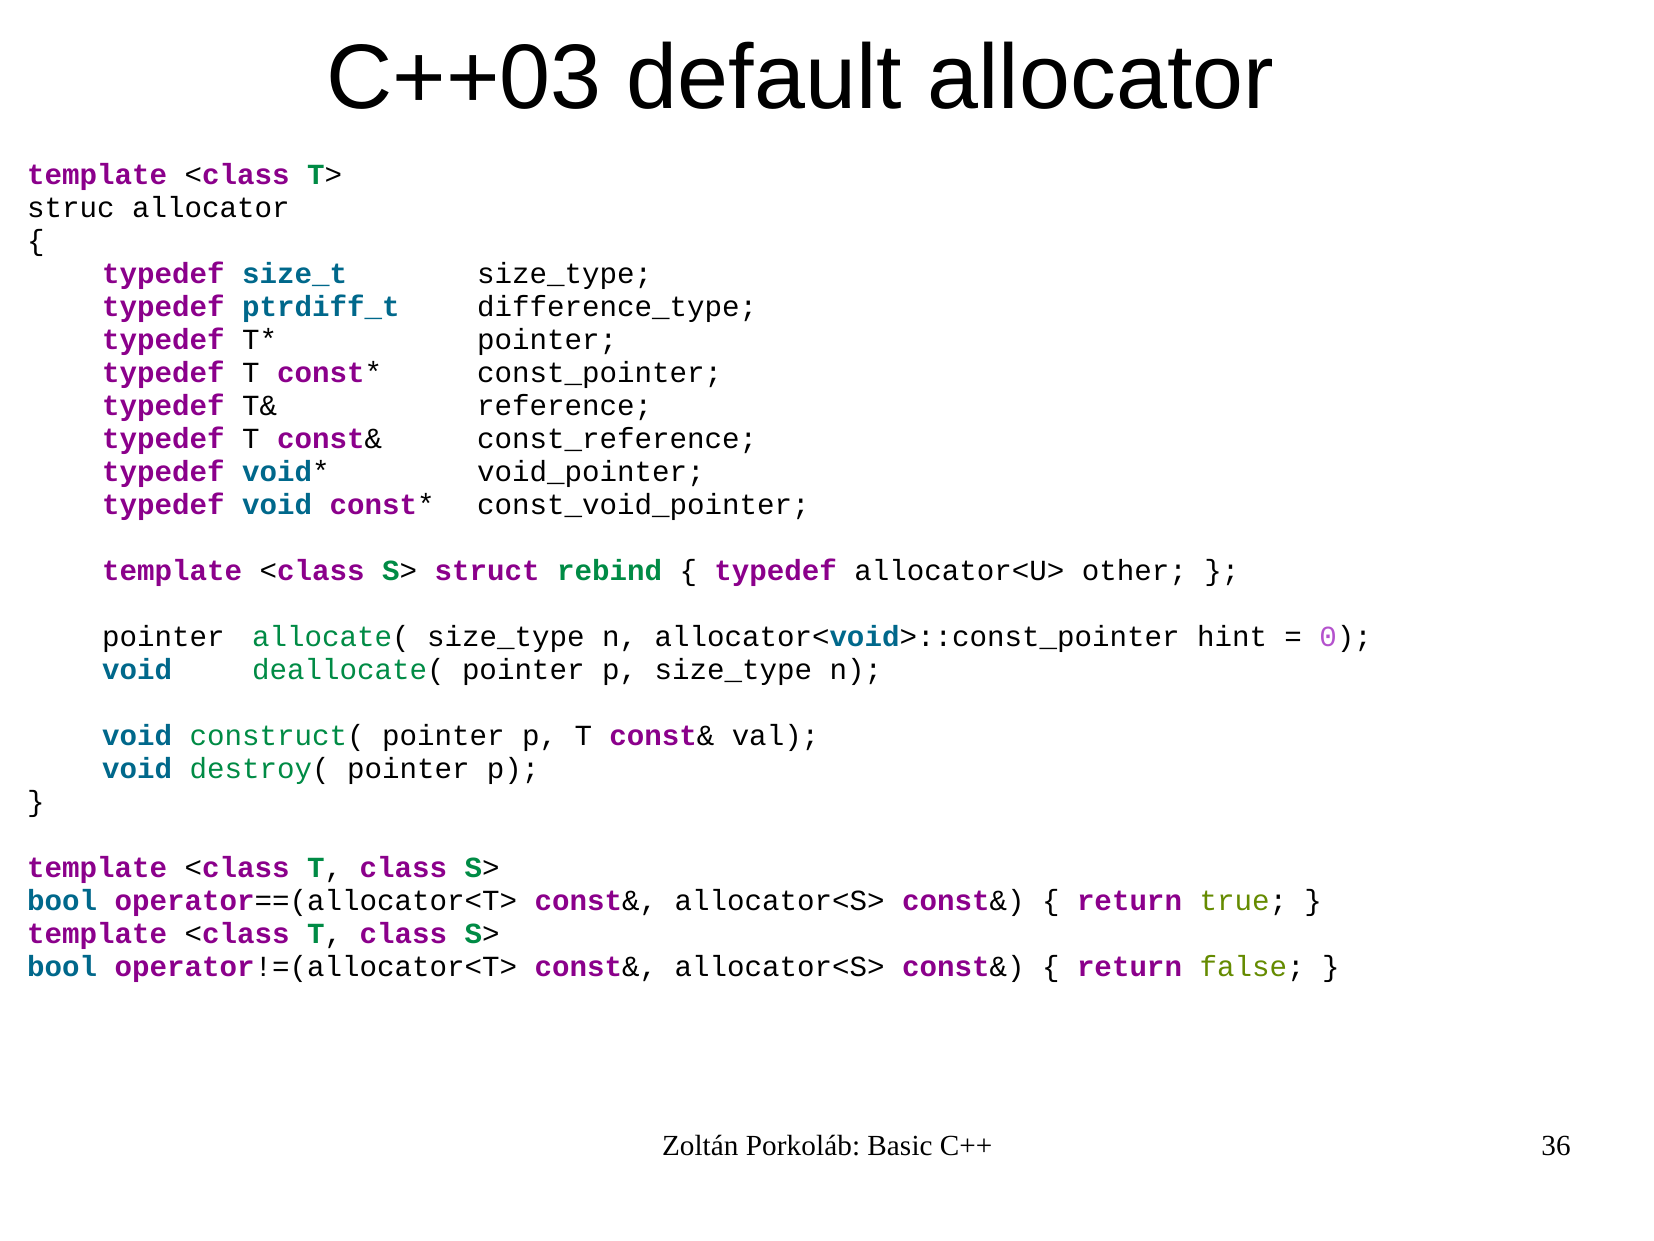

# C++03 default allocator
template <class T>
struc allocator
{
	typedef size_t		size_type;
	typedef ptrdiff_t		difference_type;
	typedef T* 			pointer;
	typedef T const*		const_pointer;
	typedef T& 			reference;
	typedef T const&		const_reference;
	typedef void*		void_pointer;
	typedef void const*	const_void_pointer;
	template <class S> struct rebind { typedef allocator<U> other; };
	pointer	allocate( size_type n, allocator<void>::const_pointer hint = 0);
	void 	deallocate( pointer p, size_type n);
	void construct( pointer p, T const& val);
	void destroy( pointer p);
}
template <class T, class S>
bool operator==(allocator<T> const&, allocator<S> const&) { return true; }
template <class T, class S>
bool operator!=(allocator<T> const&, allocator<S> const&) { return false; }
Zoltán Porkoláb: Basic C++
36